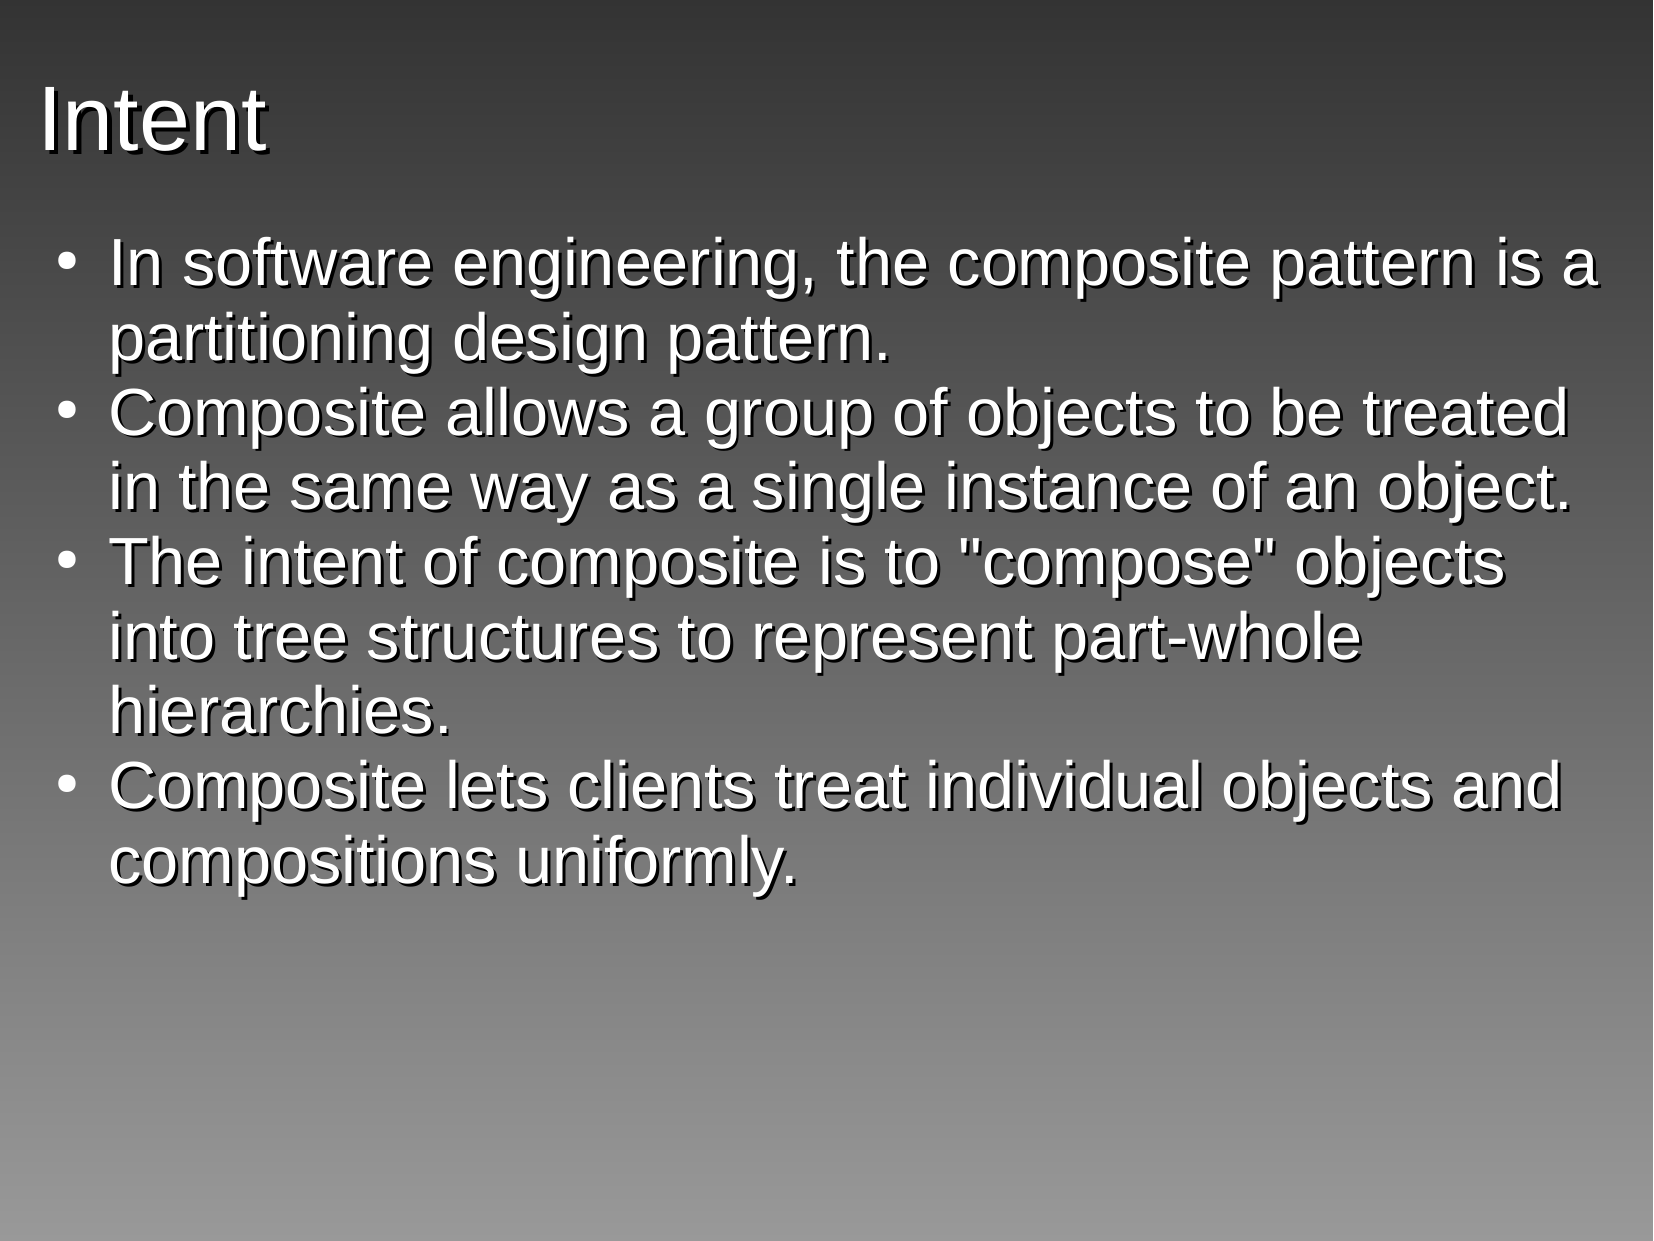

# Intent
In software engineering, the composite pattern is a partitioning design pattern.
Composite allows a group of objects to be treated in the same way as a single instance of an object.
The intent of composite is to "compose" objects into tree structures to represent part-whole hierarchies.
Composite lets clients treat individual objects and compositions uniformly.